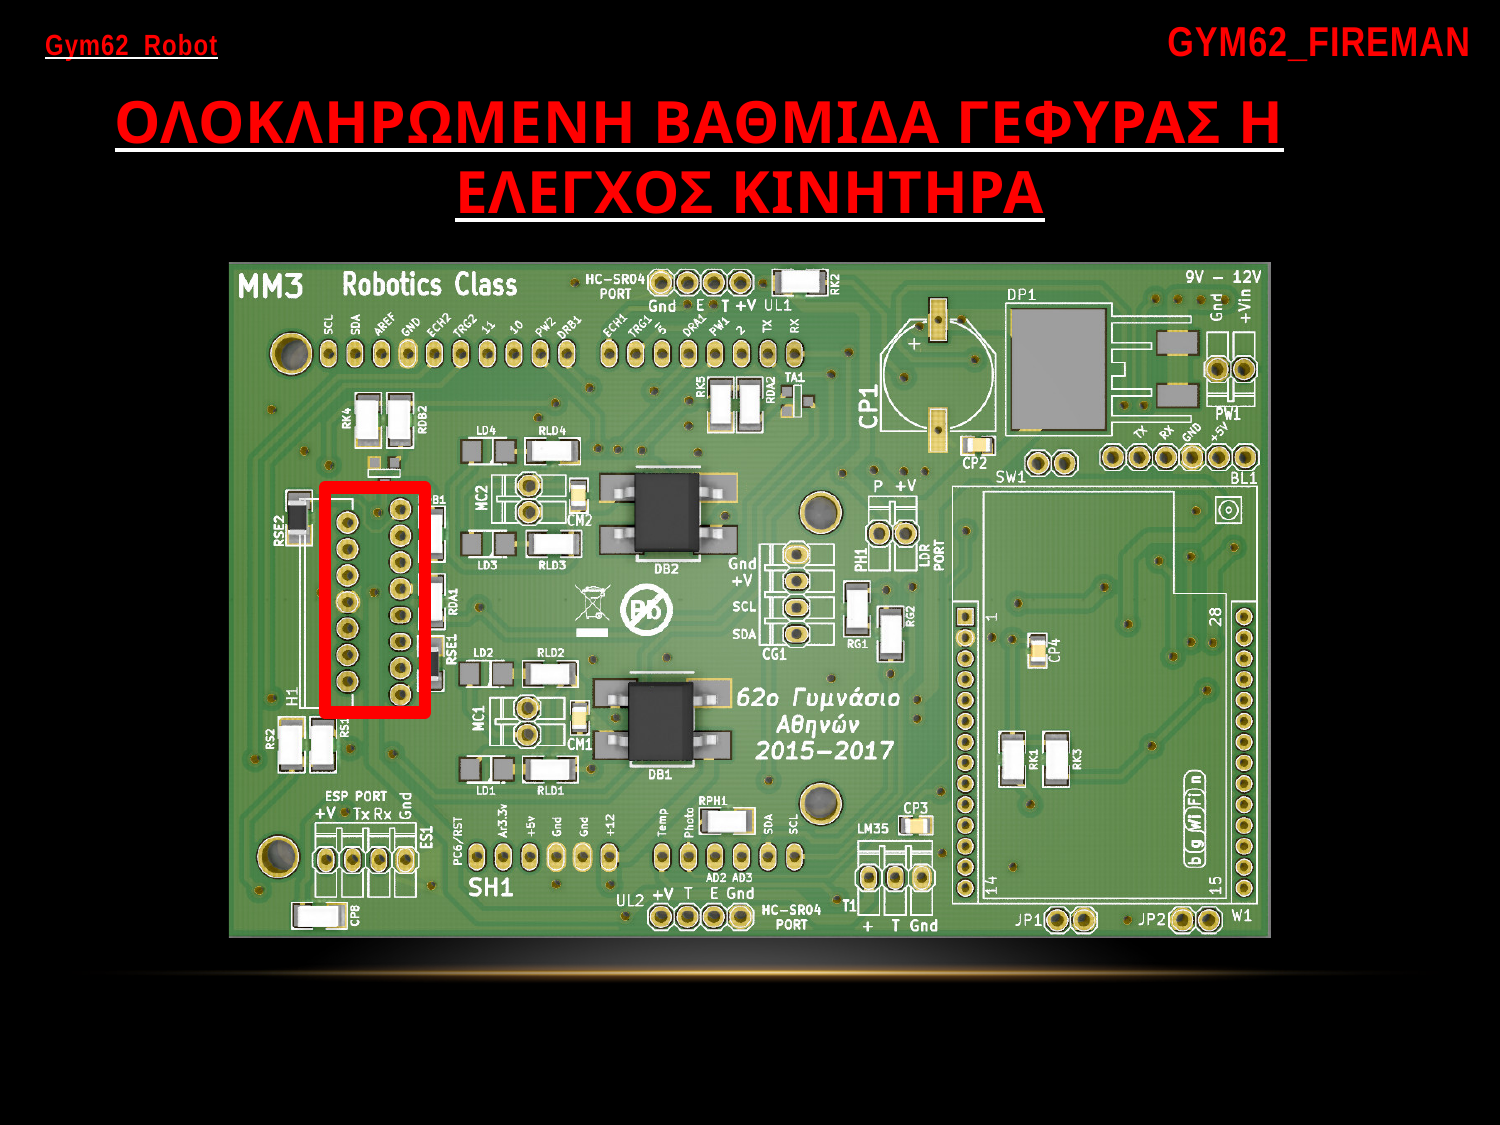

Gym62_Robot
Gym62_FireMan
Ολοκληρωμενη βαθμιδα γεφυρασ H
ΕΛΕΓΧΟΣ ΚΙΝΗΤΗΡΑ